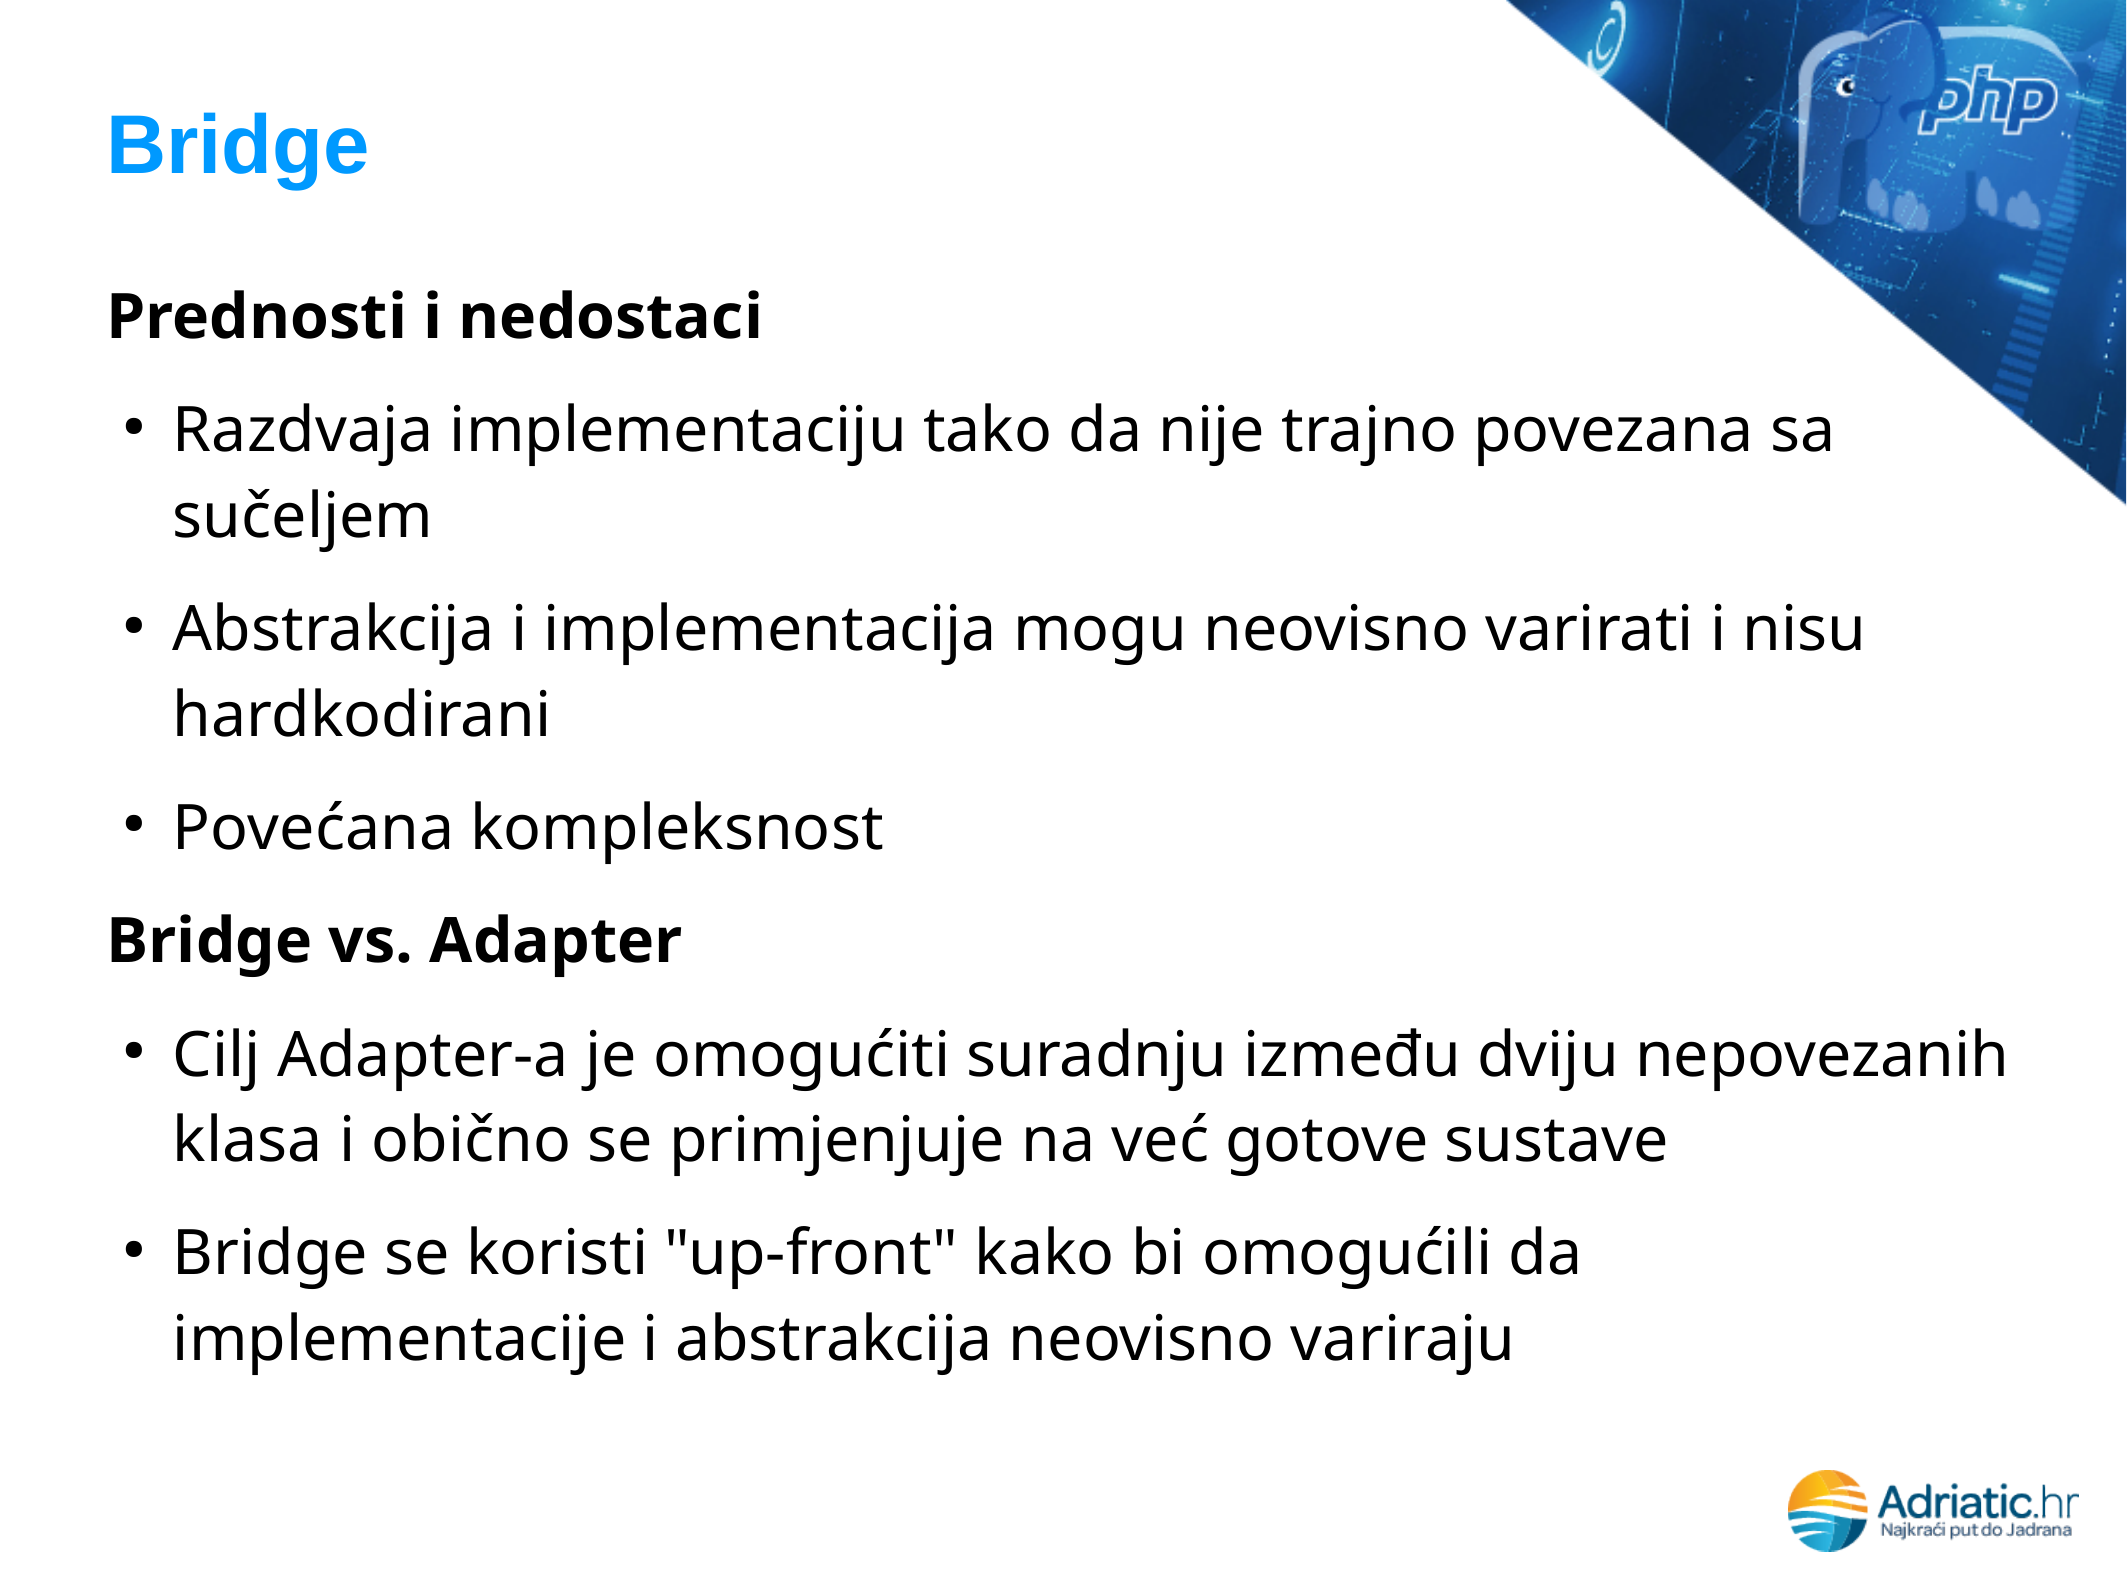

# Bridge
Prednosti i nedostaci
Razdvaja implementaciju tako da nije trajno povezana sa sučeljem
Abstrakcija i implementacija mogu neovisno varirati i nisu hardkodirani
Povećana kompleksnost
Bridge vs. Adapter
Cilj Adapter-a je omogućiti suradnju između dviju nepovezanih klasa i obično se primjenjuje na već gotove sustave
Bridge se koristi "up-front" kako bi omogućili da implementacije i abstrakcija neovisno variraju